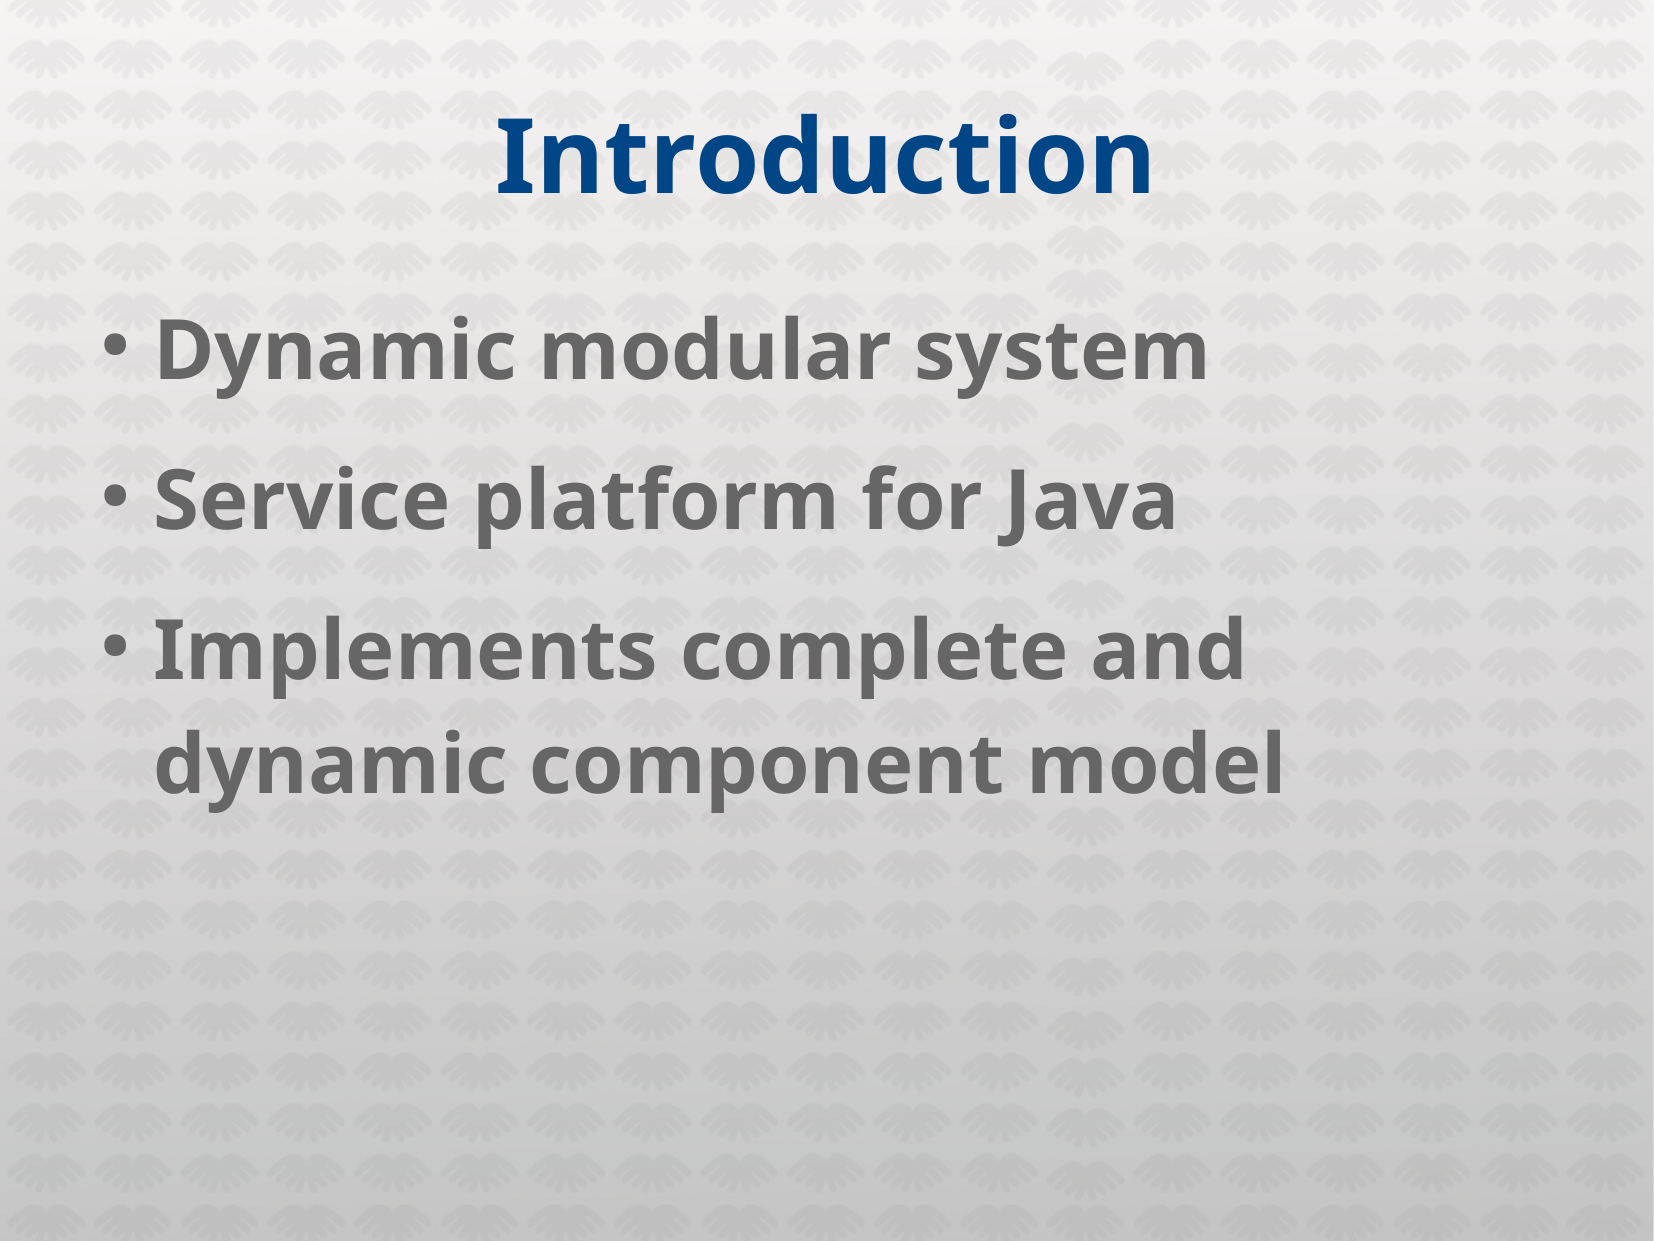

# Introduction
Dynamic modular system
Service platform for Java
Implements complete and dynamic component model